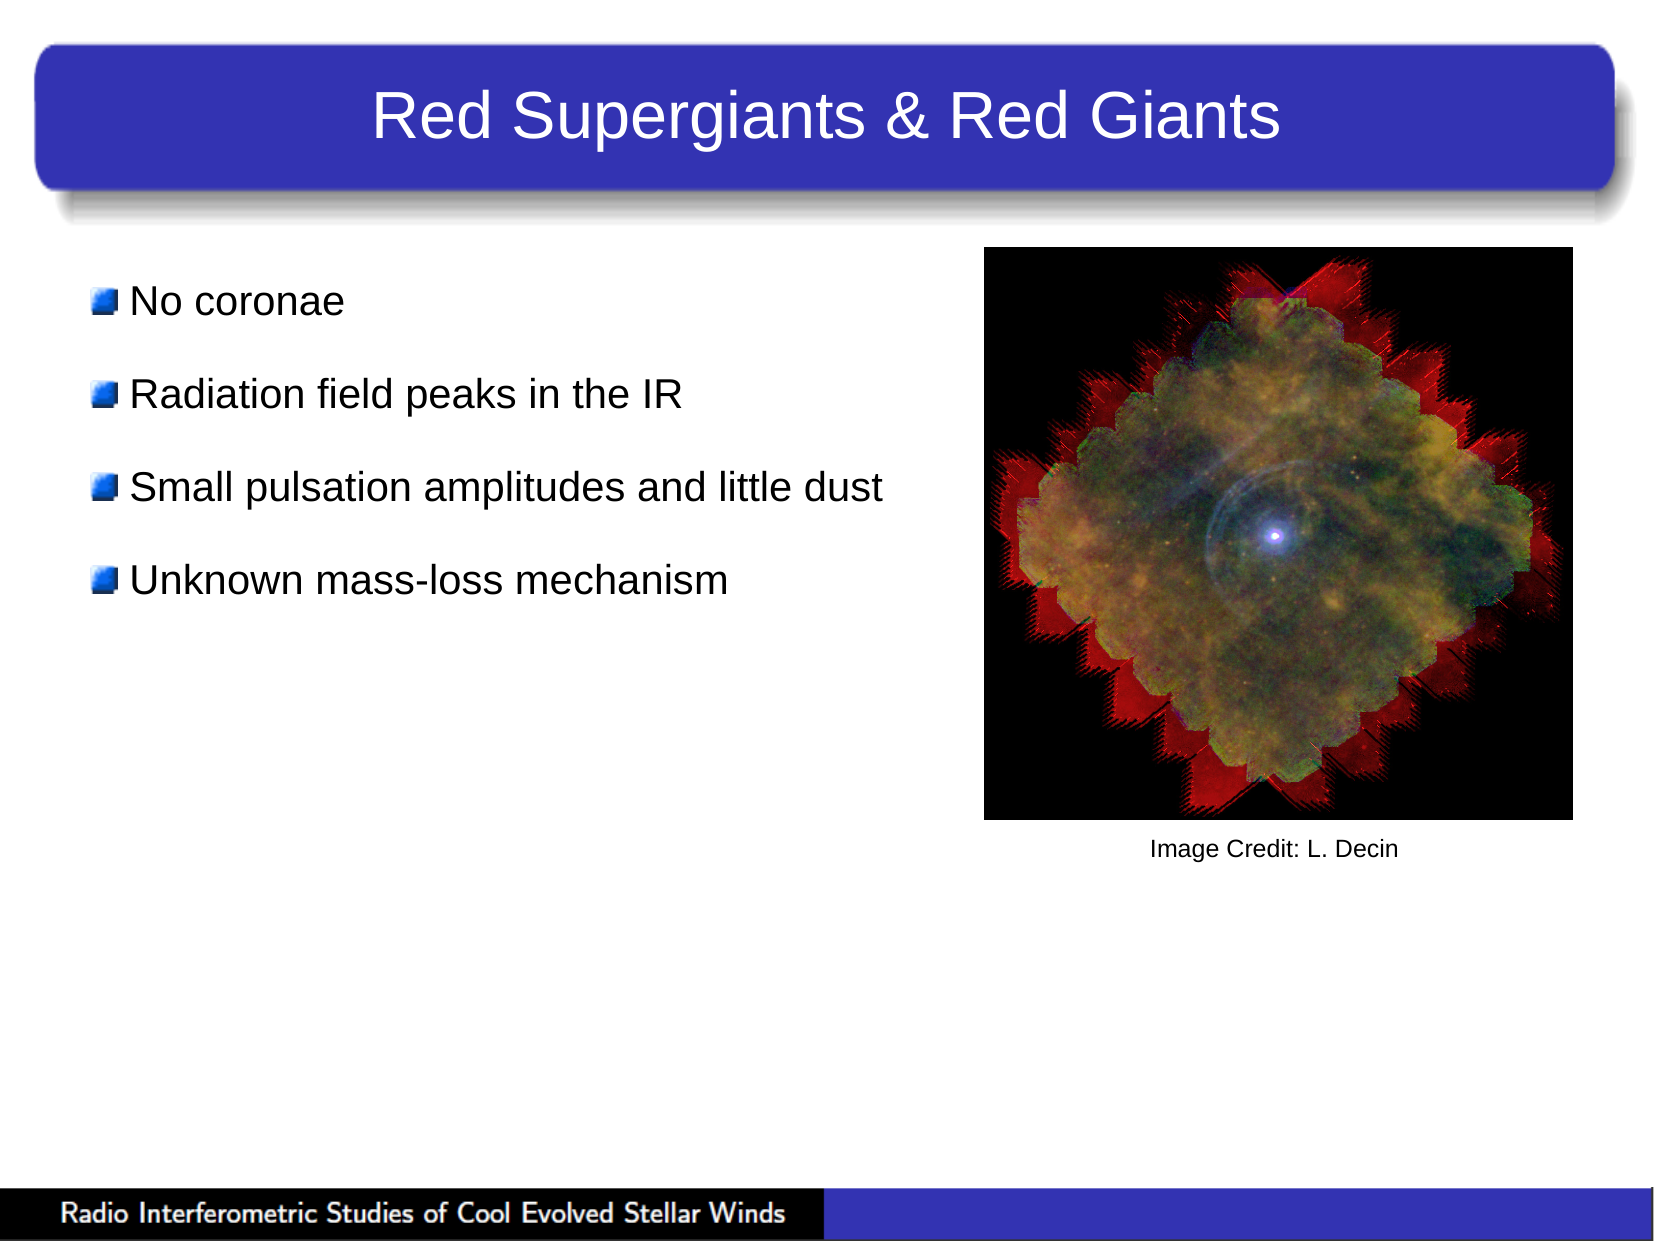

Red Supergiants & Red Giants
 No coronae
 Radiation field peaks in the IR
 Small pulsation amplitudes and little dust
 Unknown mass-loss mechanism
Image Credit: L. Decin